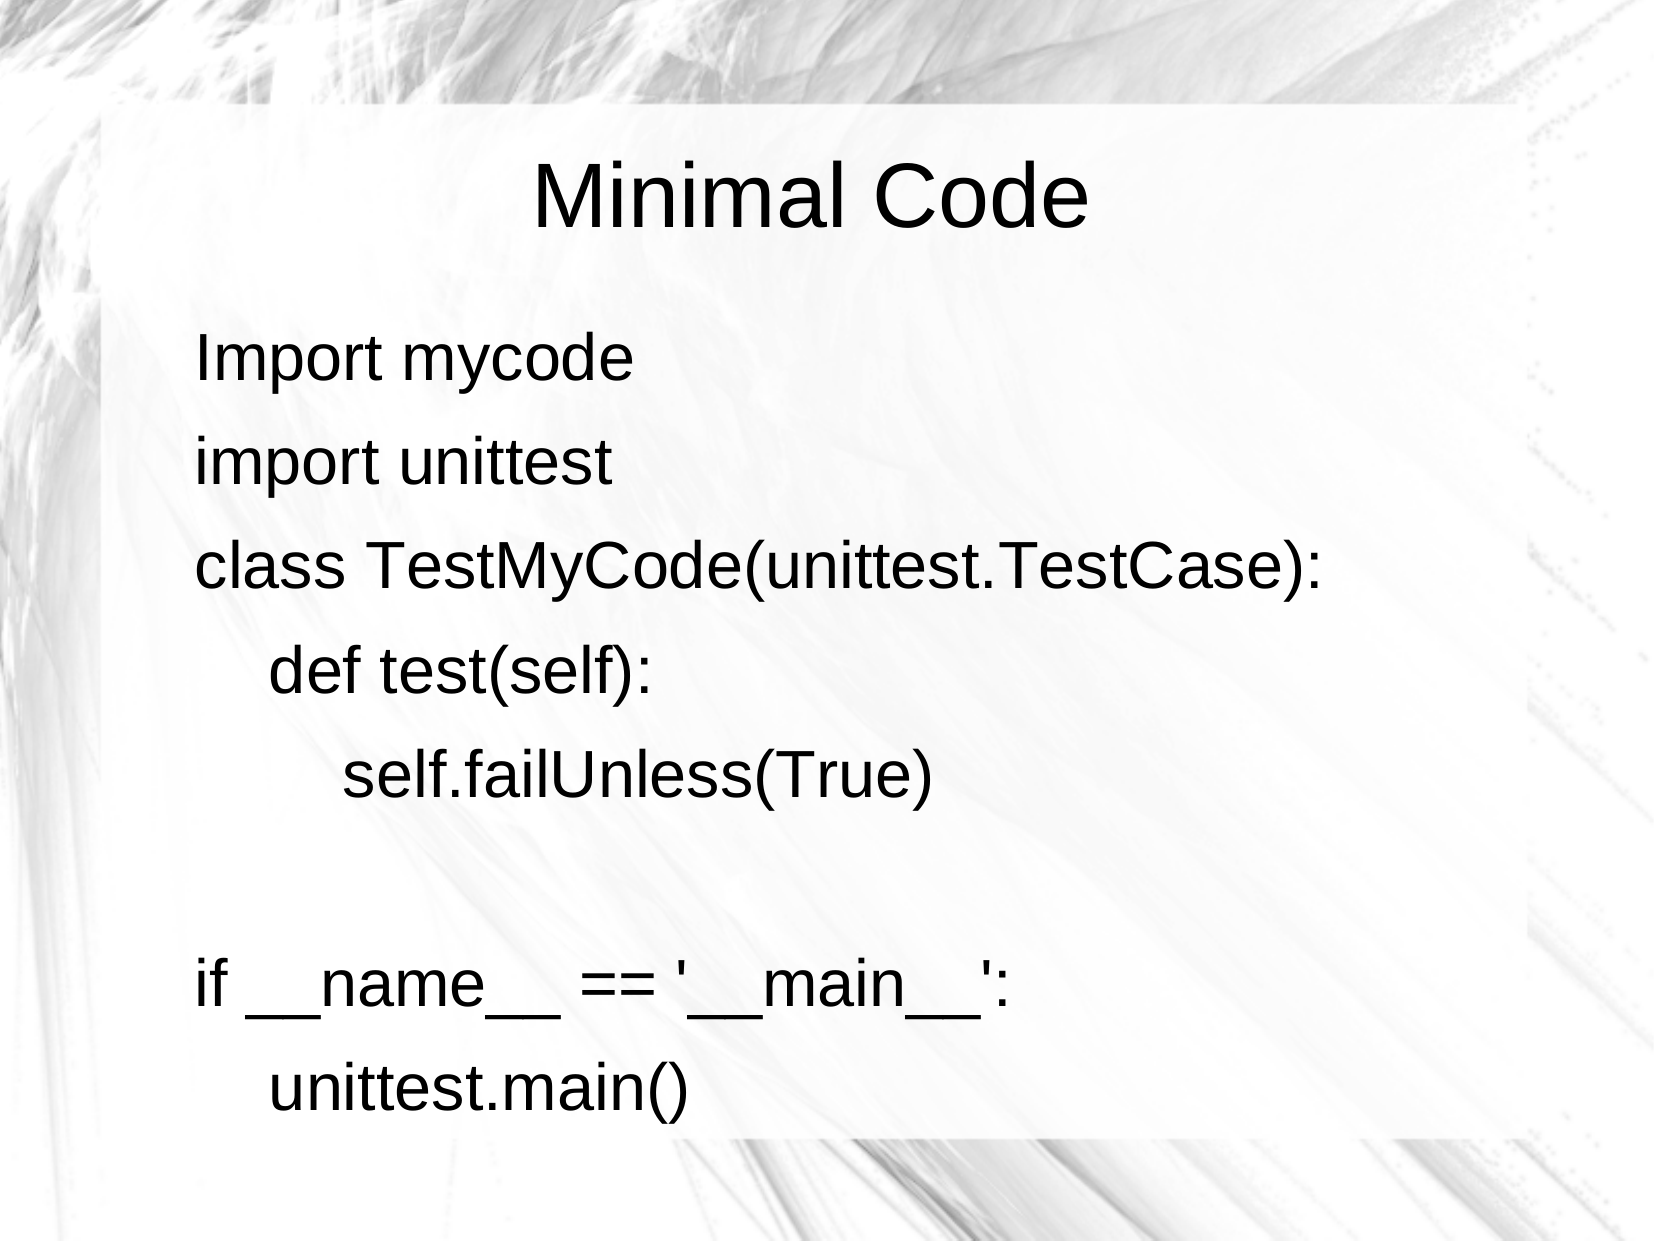

# Minimal Code
Import mycode
import unittest
class TestMyCode(unittest.TestCase):
 def test(self):
 self.failUnless(True)
if __name__ == '__main__':
 unittest.main()